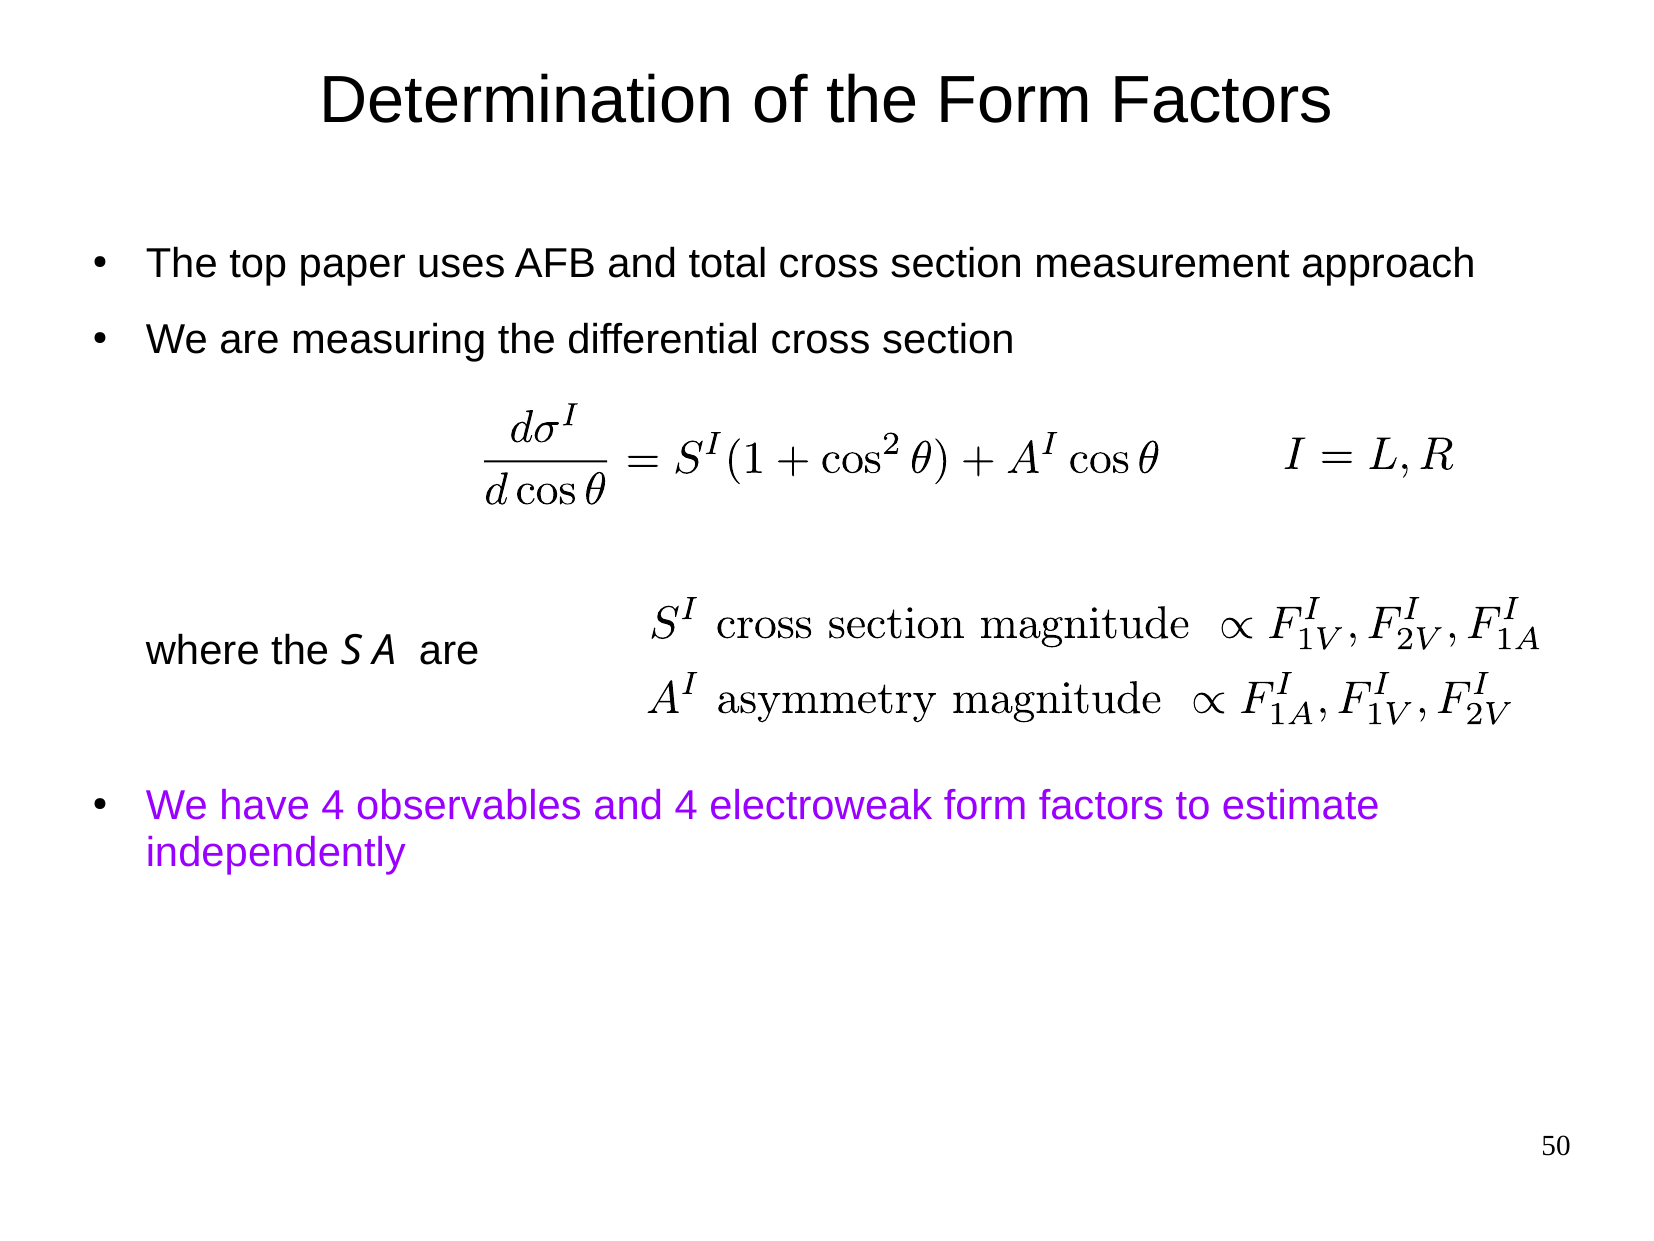

# Determination of the Form Factors
The top paper uses AFB and total cross section measurement approach
We are measuring the differential cross section
where the S A are
We have 4 observables and 4 electroweak form factors to estimate independently
50